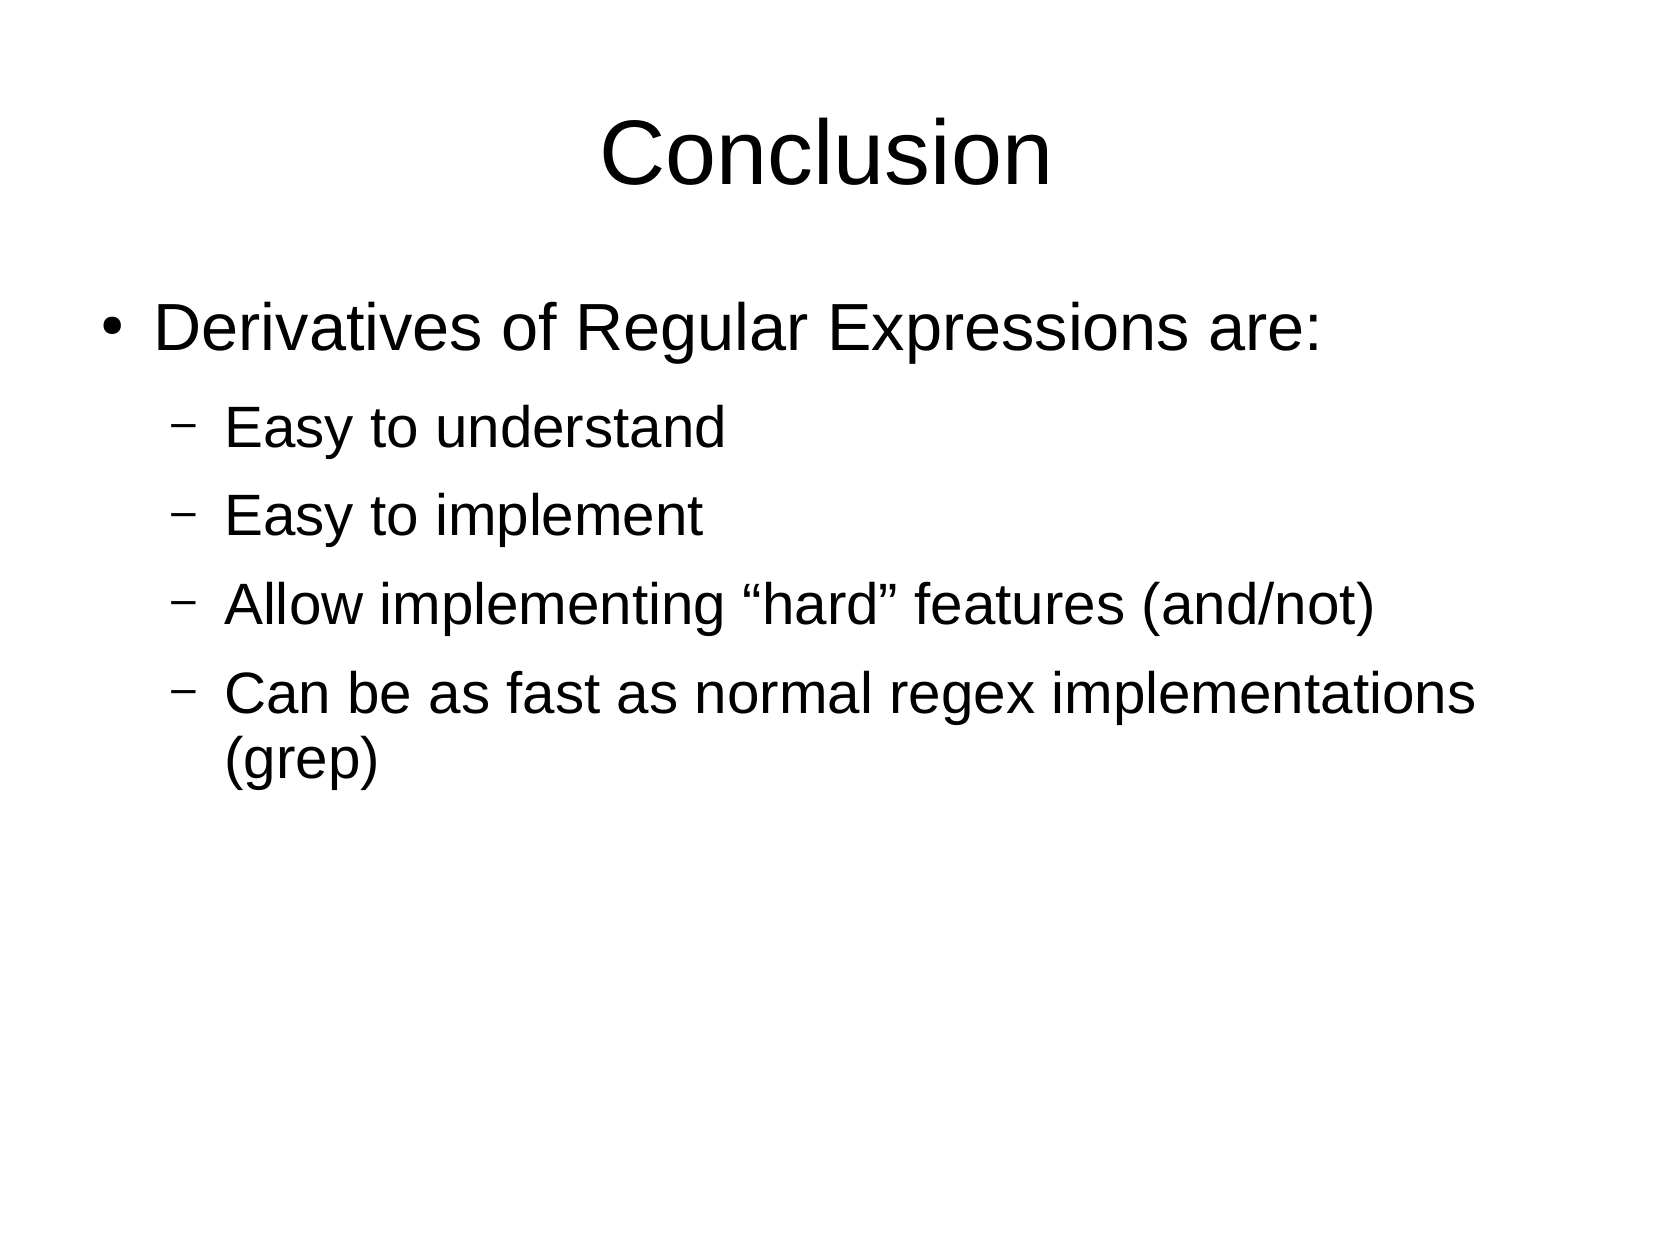

# Conclusion
Derivatives of Regular Expressions are:
Easy to understand
Easy to implement
Allow implementing “hard” features (and/not)
Can be as fast as normal regex implementations (grep)